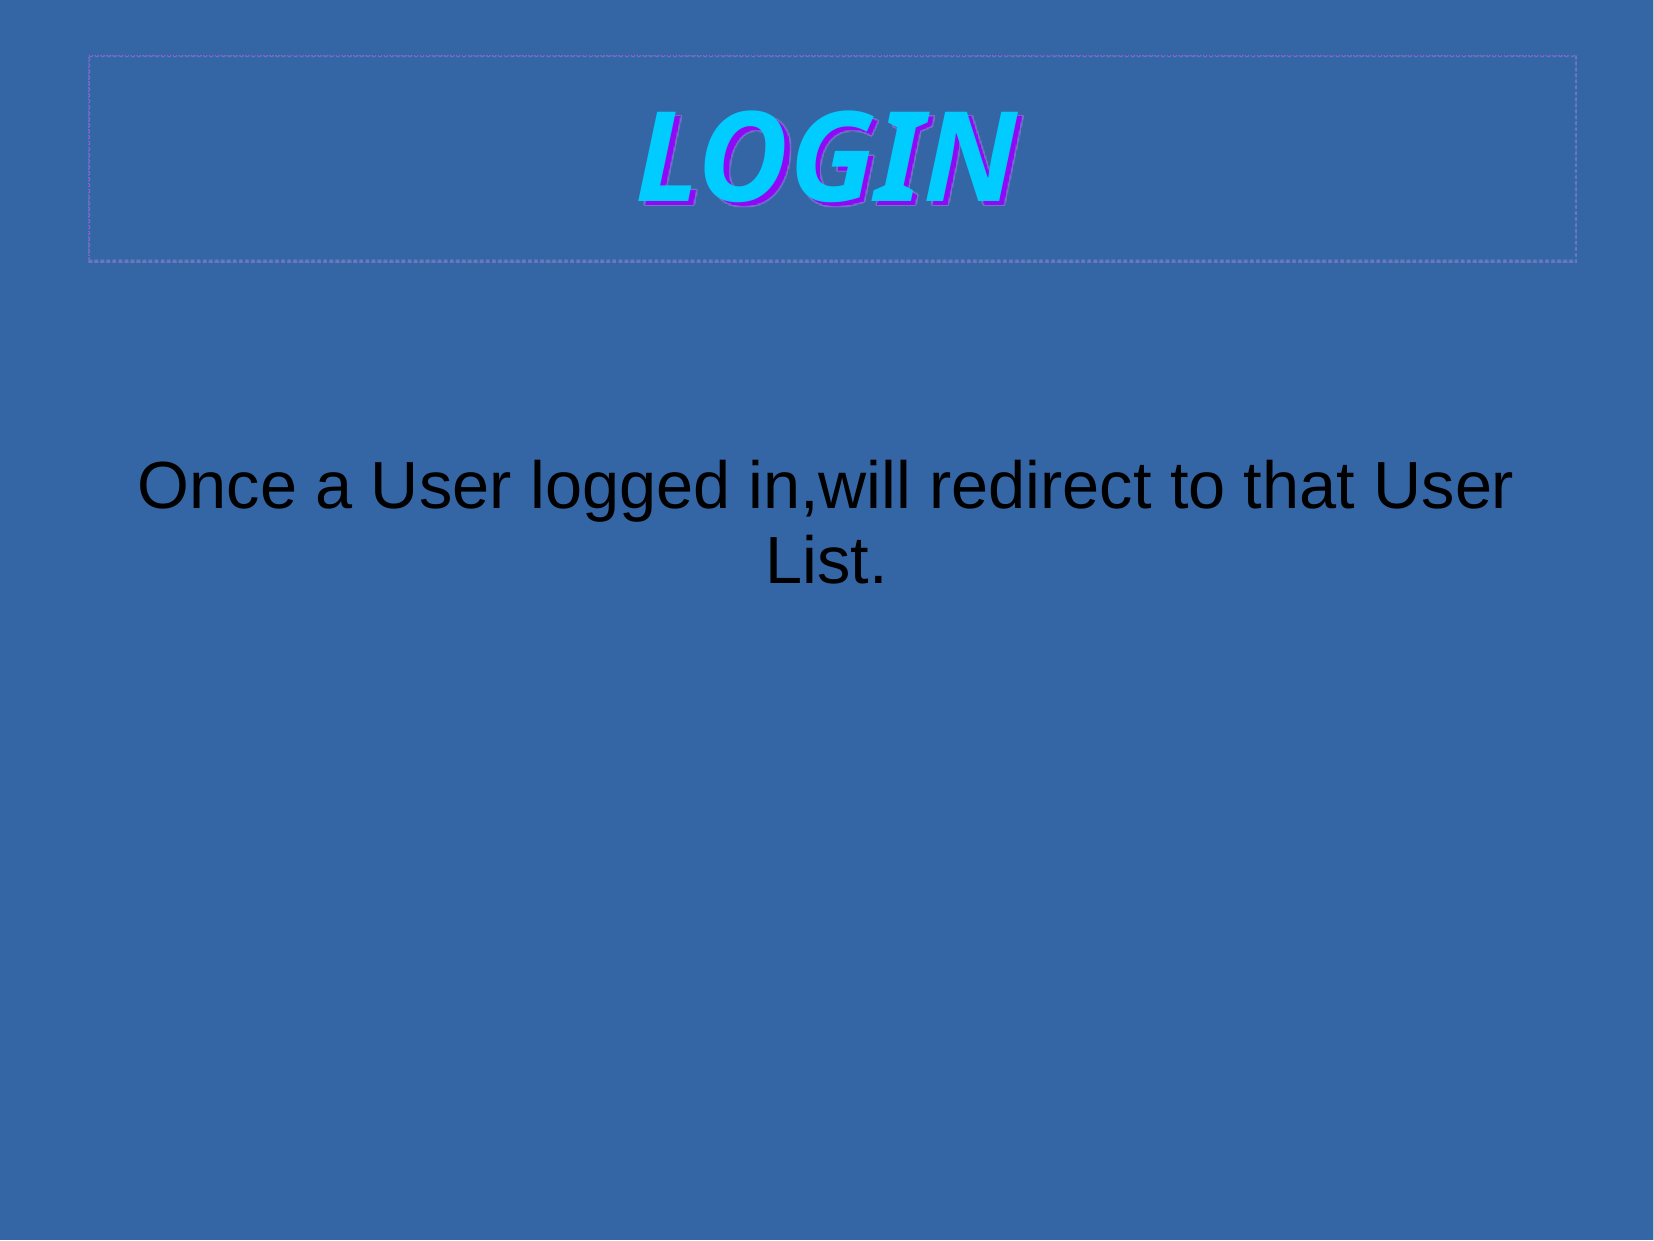

# Login
Once a User logged in,will redirect to that User List.